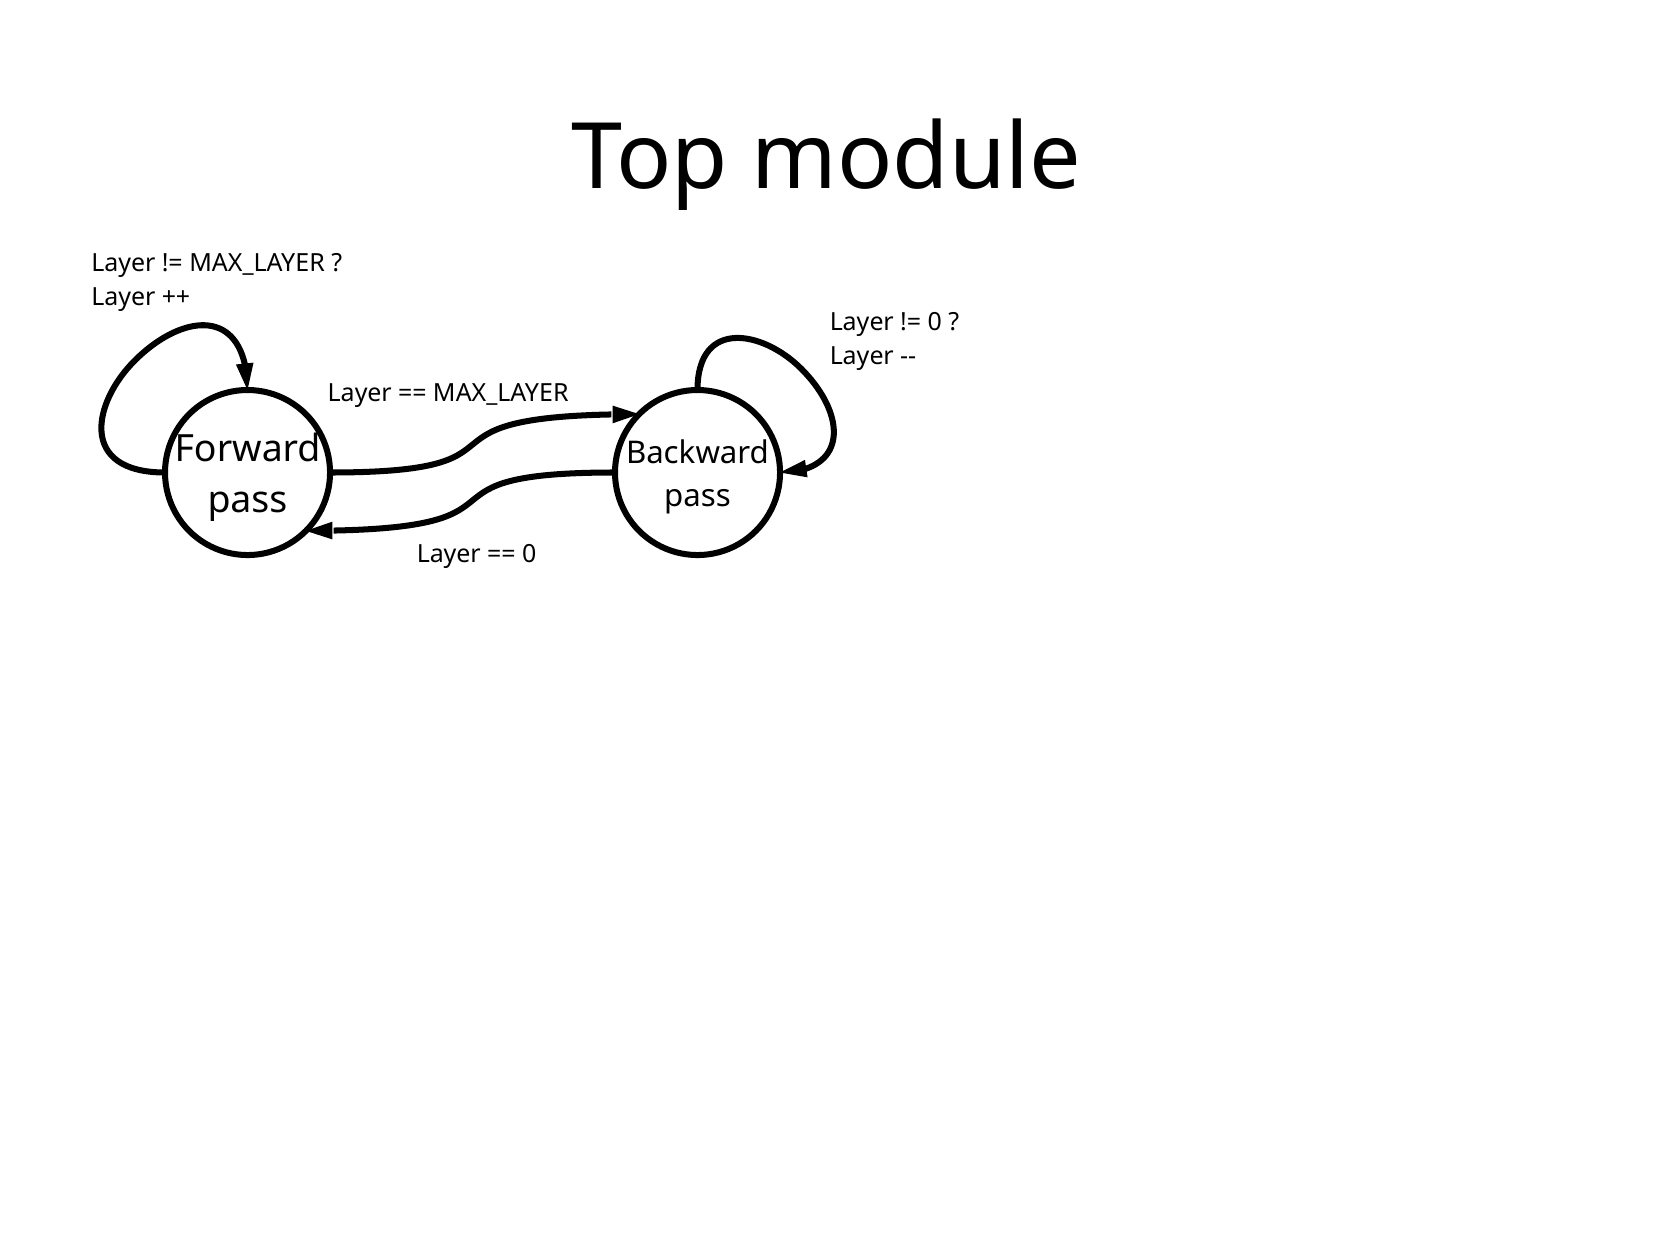

# Top module
Layer != MAX_LAYER ?
Layer ++
Layer != 0 ?
Layer --
Layer == MAX_LAYER
Forward
pass
Backward
pass
Layer == 0